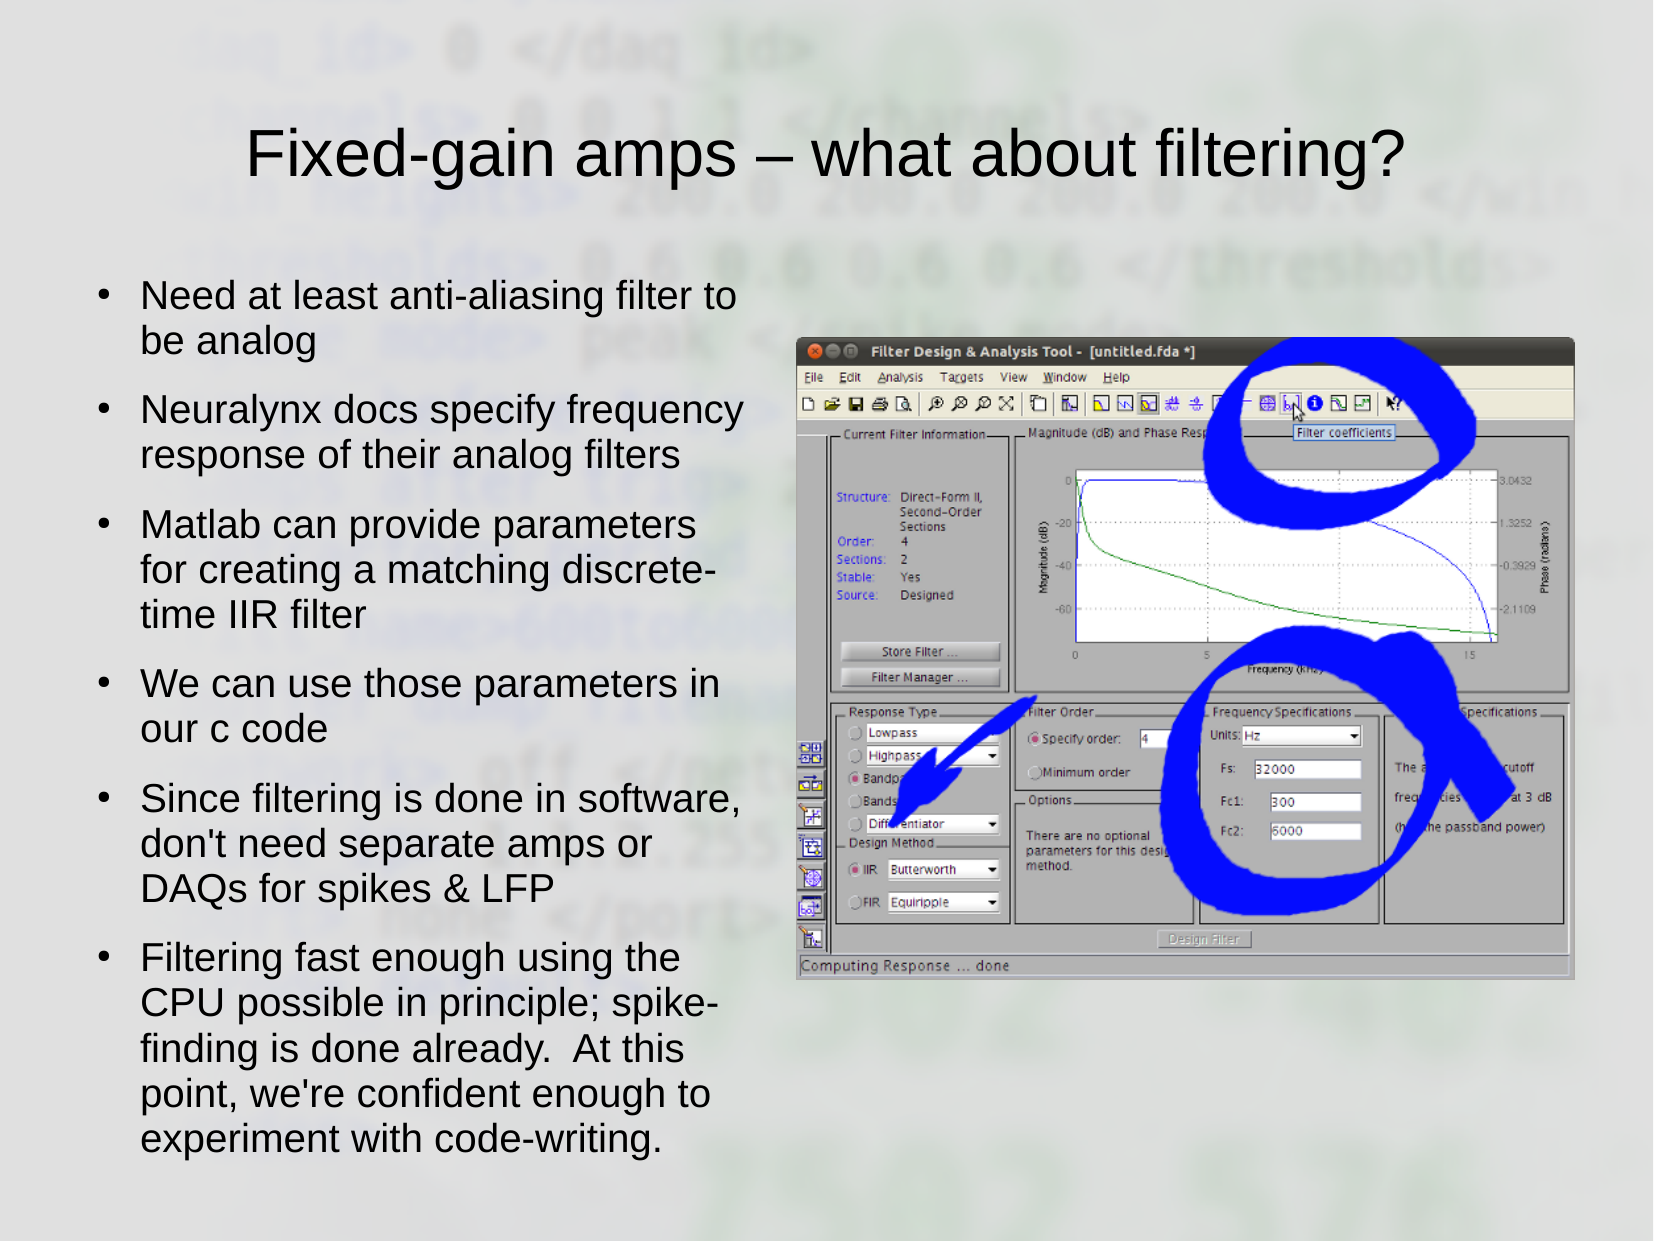

# Fixed-gain amps – what about filtering?
Need at least anti-aliasing filter to be analog
Neuralynx docs specify frequency response of their analog filters
Matlab can provide parameters for creating a matching discrete-time IIR filter
We can use those parameters in our c code
Since filtering is done in software, don't need separate amps or DAQs for spikes & LFP
Filtering fast enough using the CPU possible in principle; spike-finding is done already. At this point, we're confident enough to experiment with code-writing.